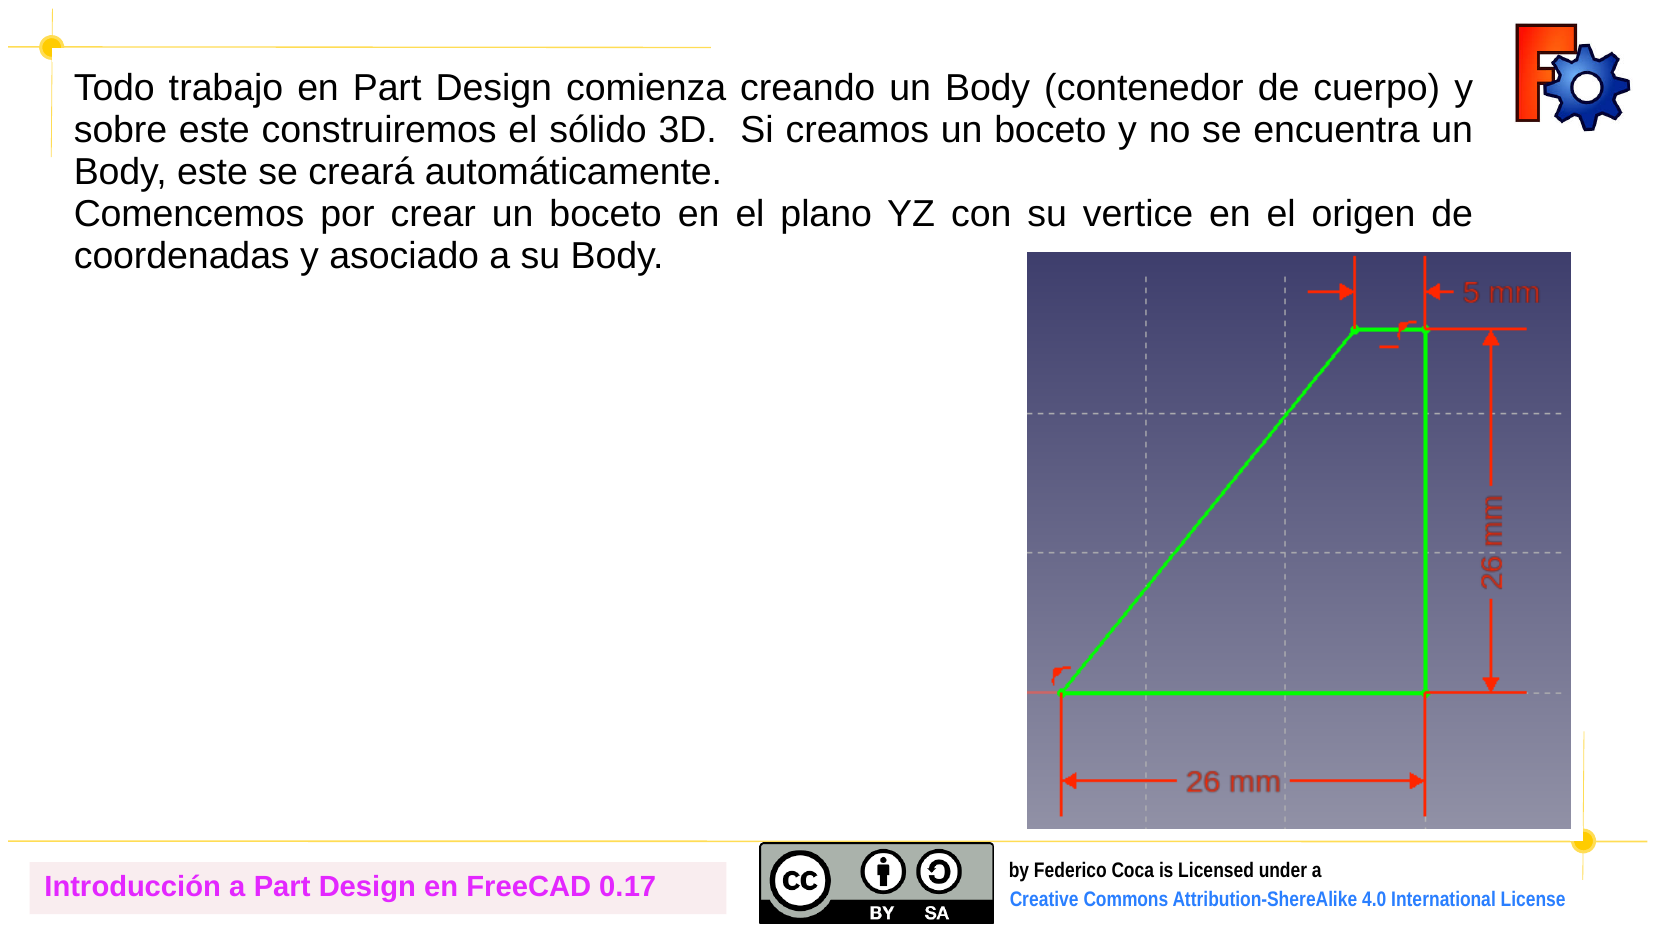

Todo trabajo en Part Design comienza creando un Body (contenedor de cuerpo) y sobre este construiremos el sólido 3D. Si creamos un boceto y no se encuentra un Body, este se creará automáticamente.
Comencemos por crear un boceto en el plano YZ con su vertice en el origen de coordenadas y asociado a su Body.
Introducción a Part Design en FreeCAD 0.17